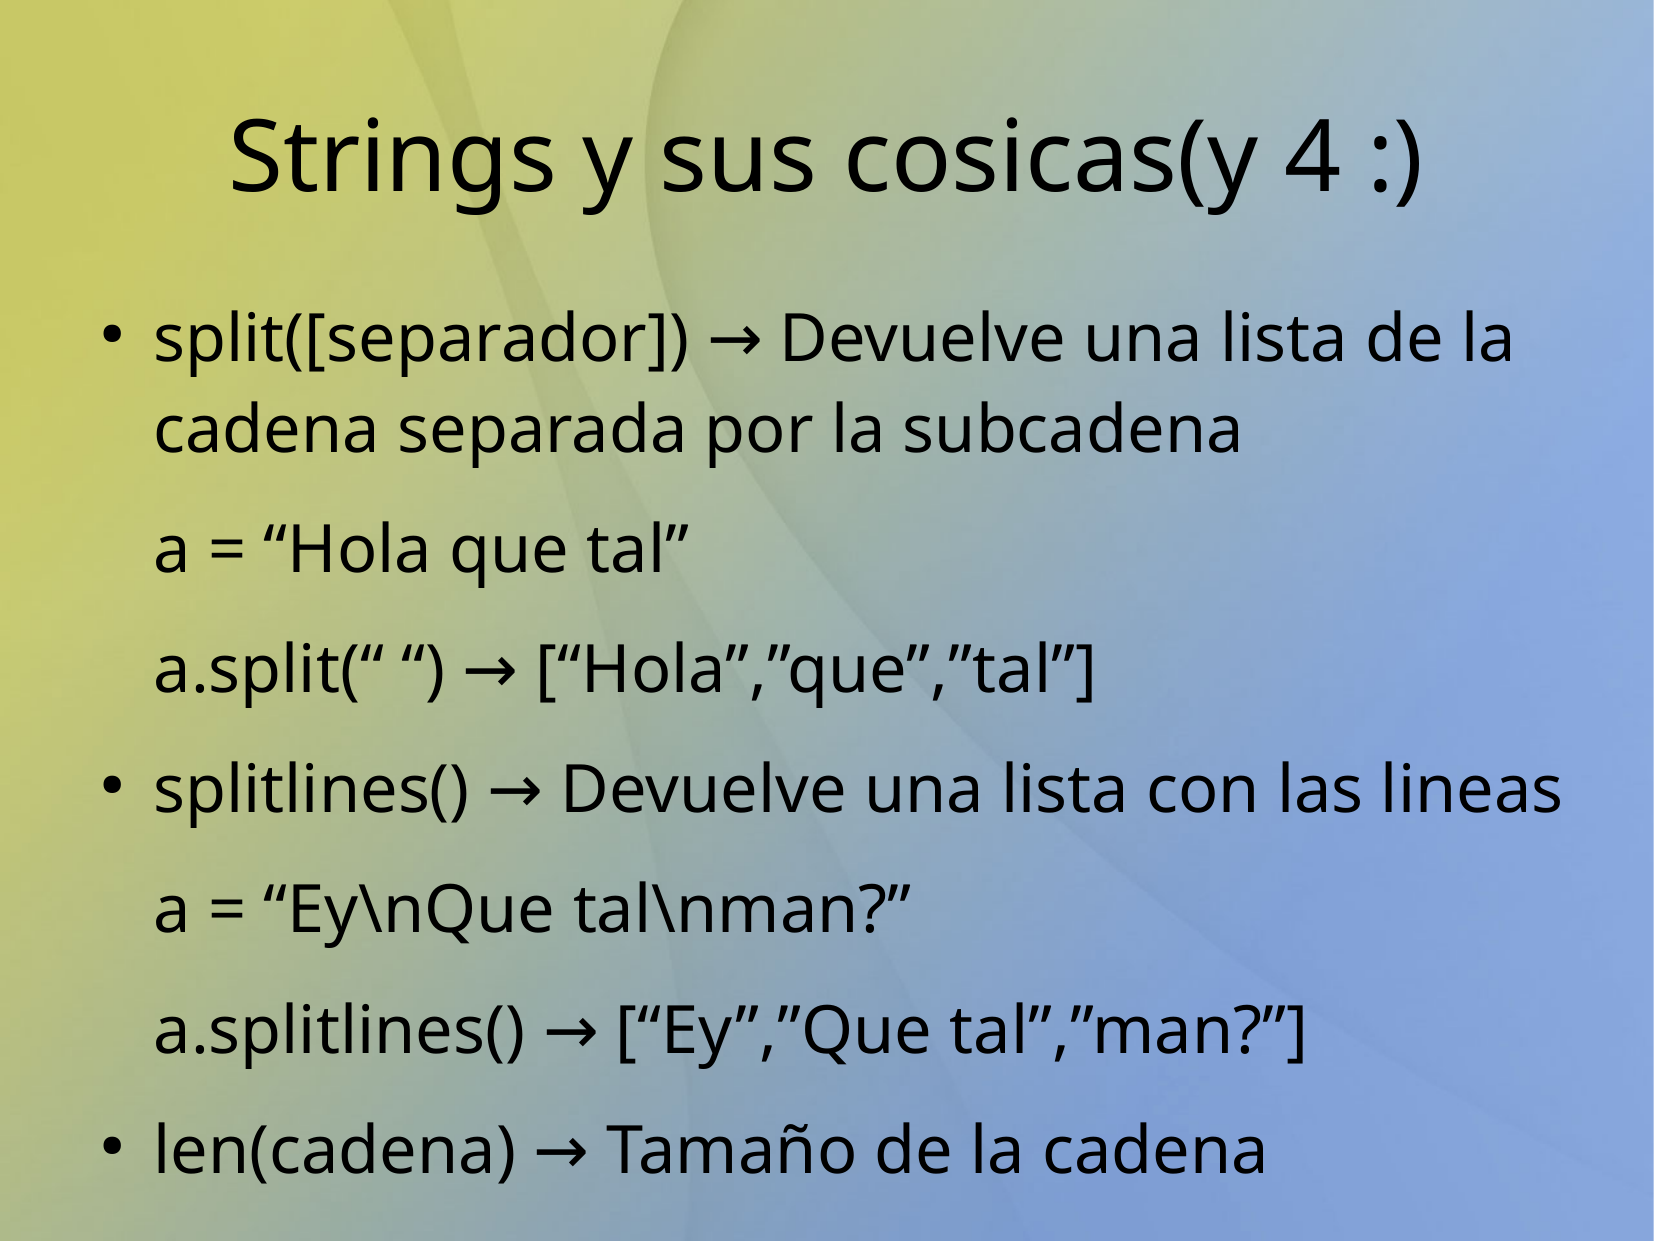

# Strings y sus cosicas(y 4 :)
split([separador]) → Devuelve una lista de la cadena separada por la subcadena
a = “Hola que tal”
a.split(“ “) → [“Hola”,”que”,”tal”]
splitlines() → Devuelve una lista con las lineas
a = “Ey\nQue tal\nman?”
a.splitlines() → [“Ey”,”Que tal”,”man?”]
len(cadena) → Tamaño de la cadena